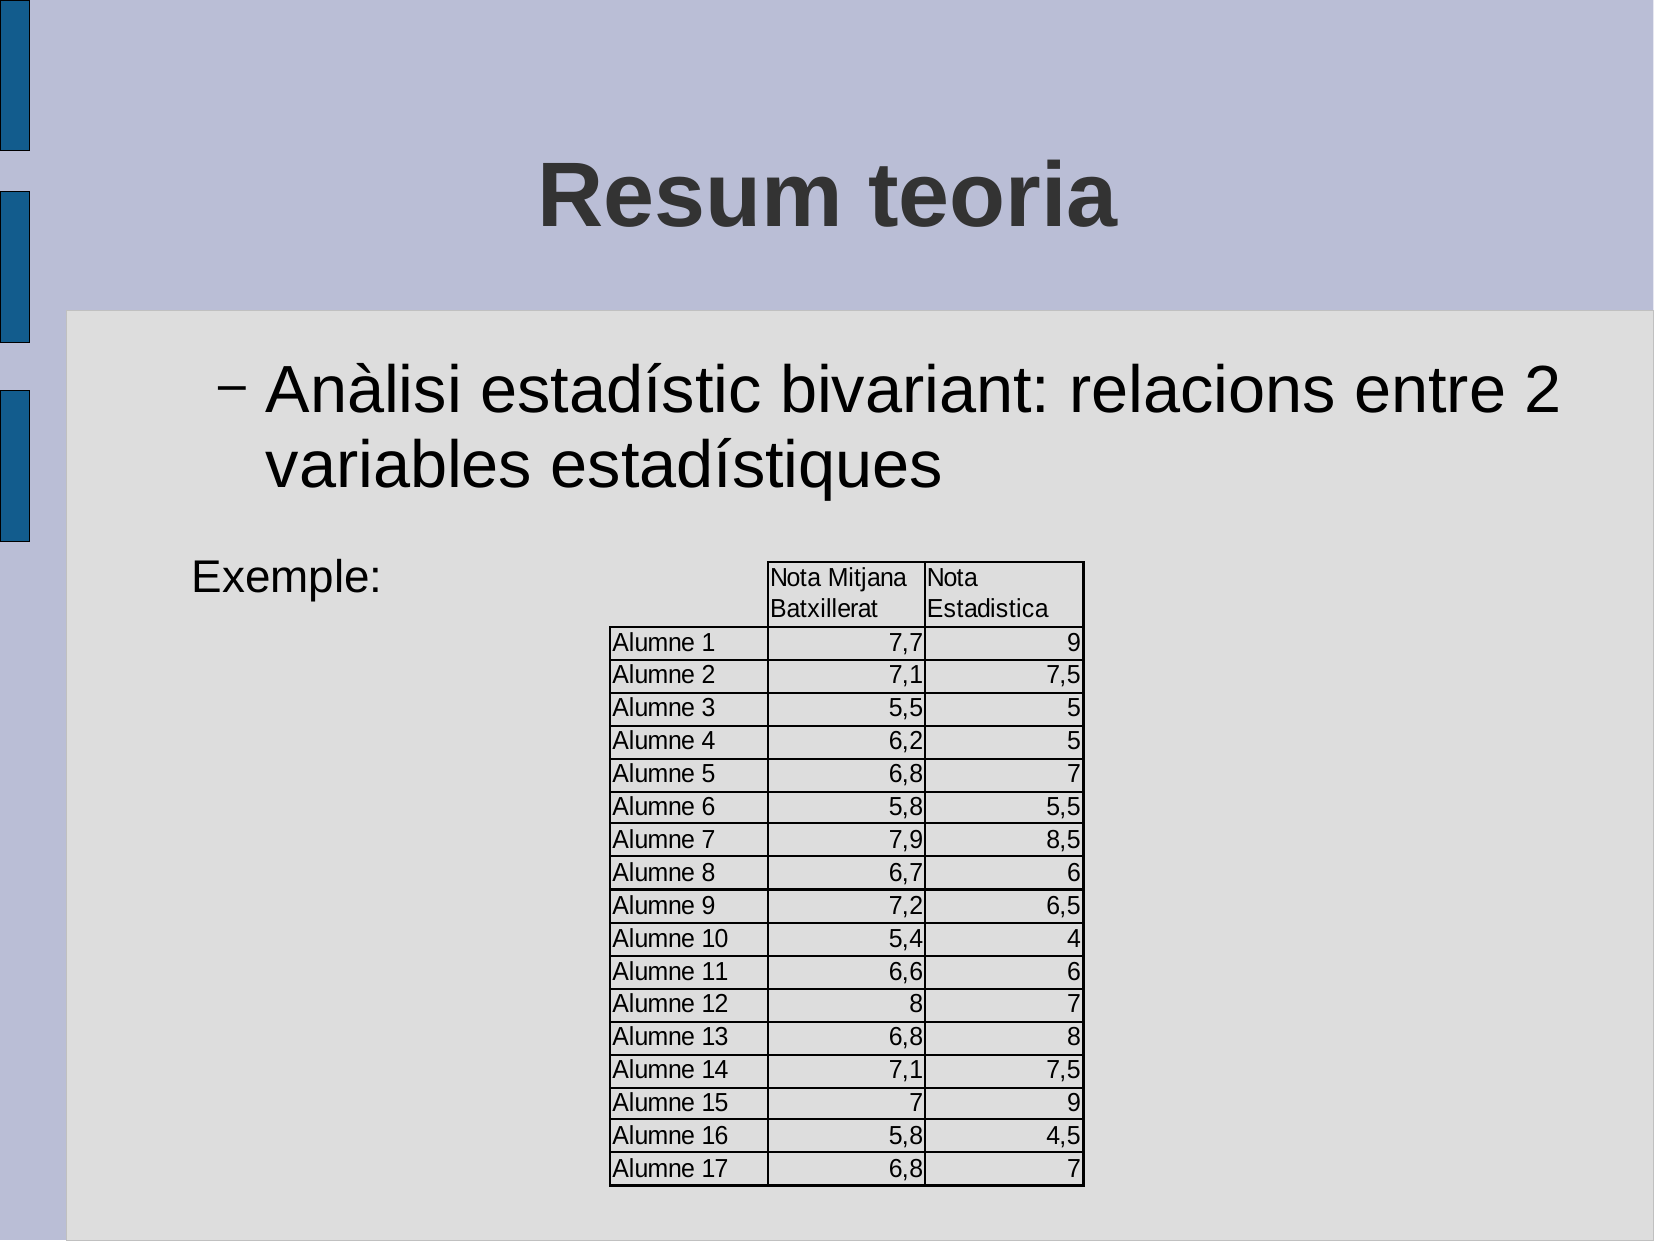

# Resum teoria
Anàlisi estadístic bivariant: relacions entre 2 variables estadístiques
Exemple: